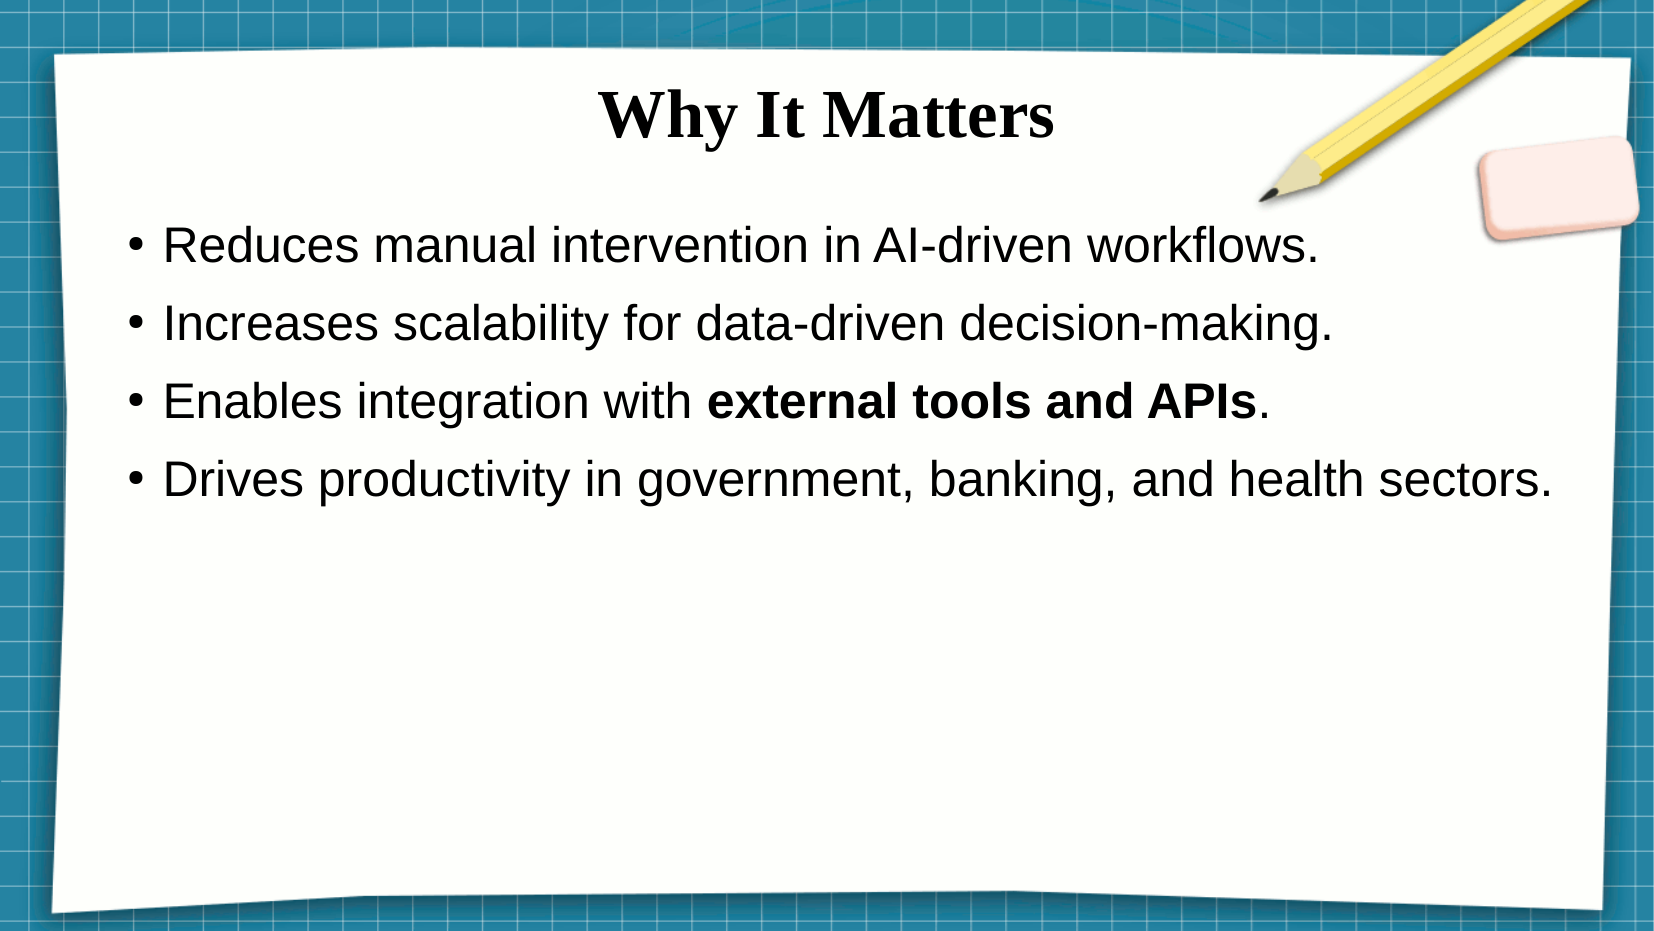

# Why It Matters
Reduces manual intervention in AI-driven workflows.
Increases scalability for data-driven decision-making.
Enables integration with external tools and APIs.
Drives productivity in government, banking, and health sectors.